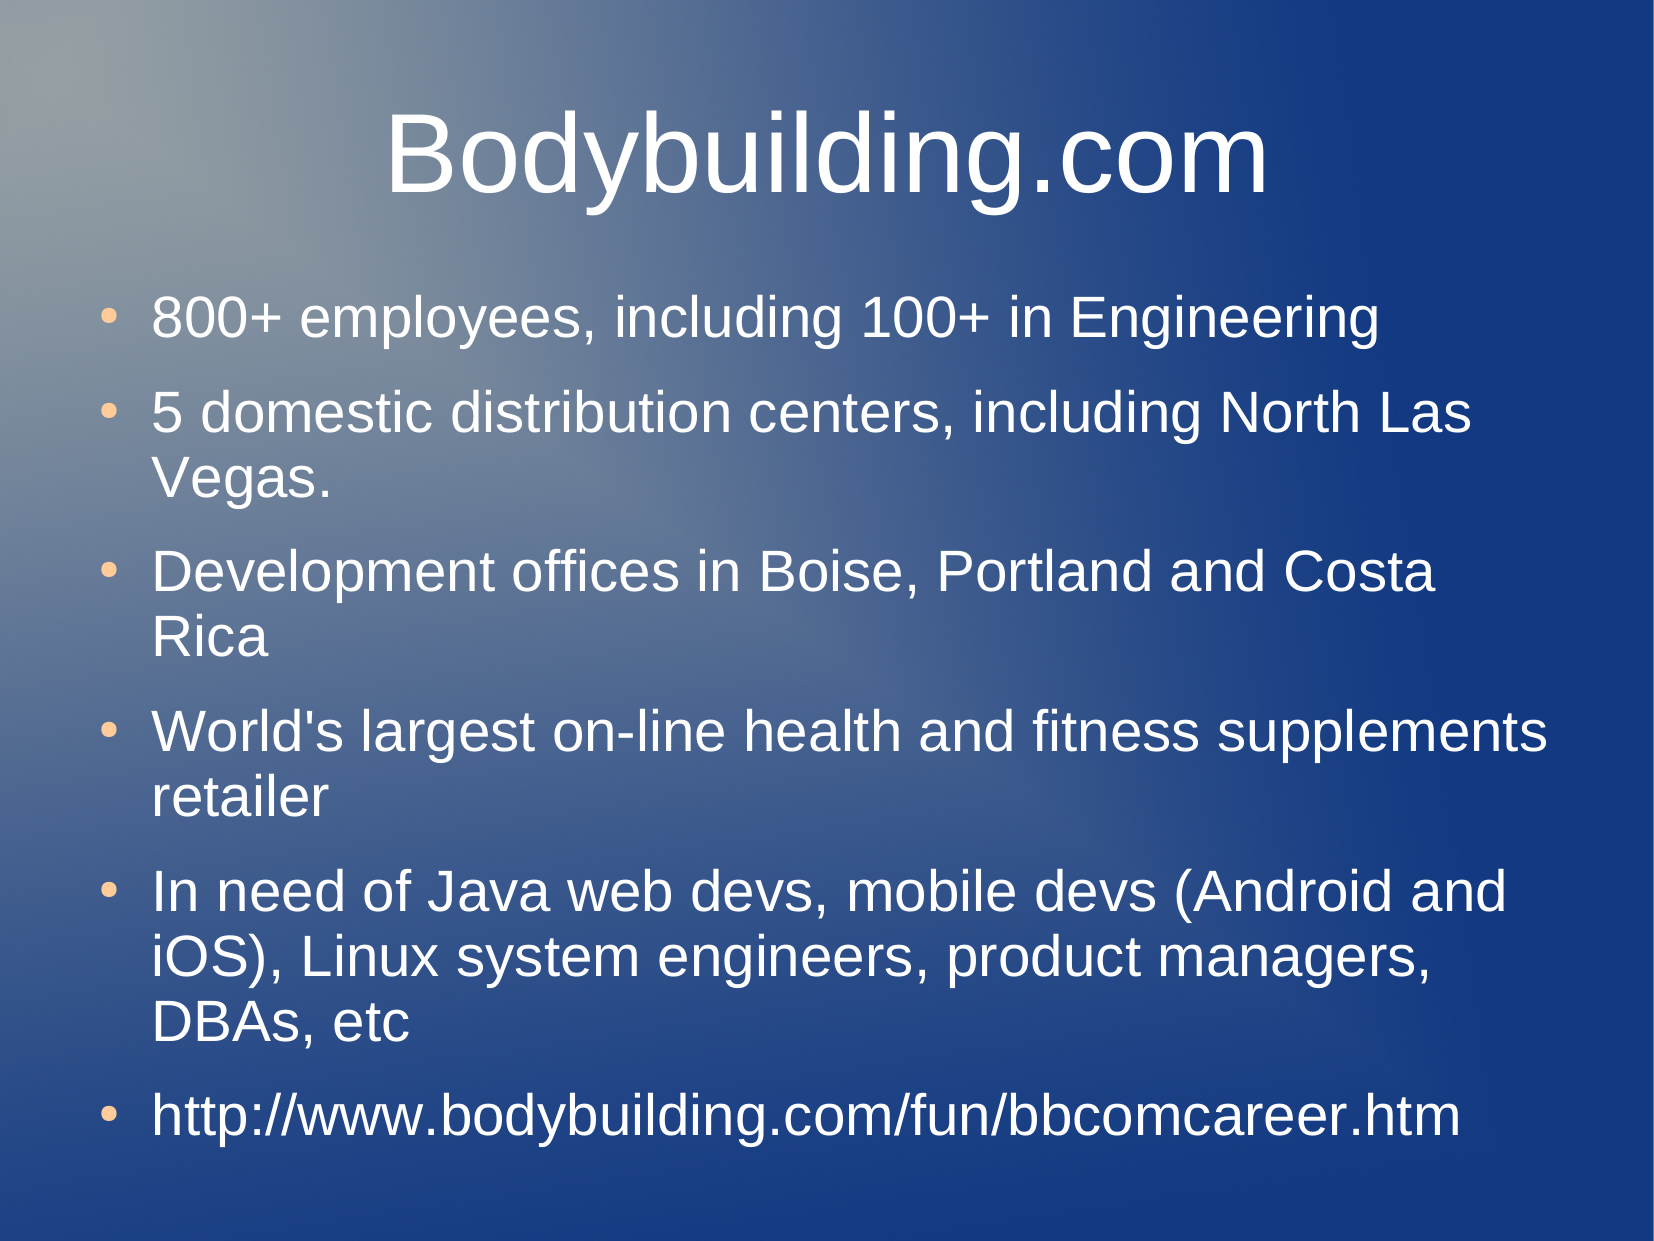

# Bodybuilding.com
800+ employees, including 100+ in Engineering
5 domestic distribution centers, including North Las Vegas.
Development offices in Boise, Portland and Costa Rica
World's largest on-line health and fitness supplements retailer
In need of Java web devs, mobile devs (Android and iOS), Linux system engineers, product managers, DBAs, etc
http://www.bodybuilding.com/fun/bbcomcareer.htm